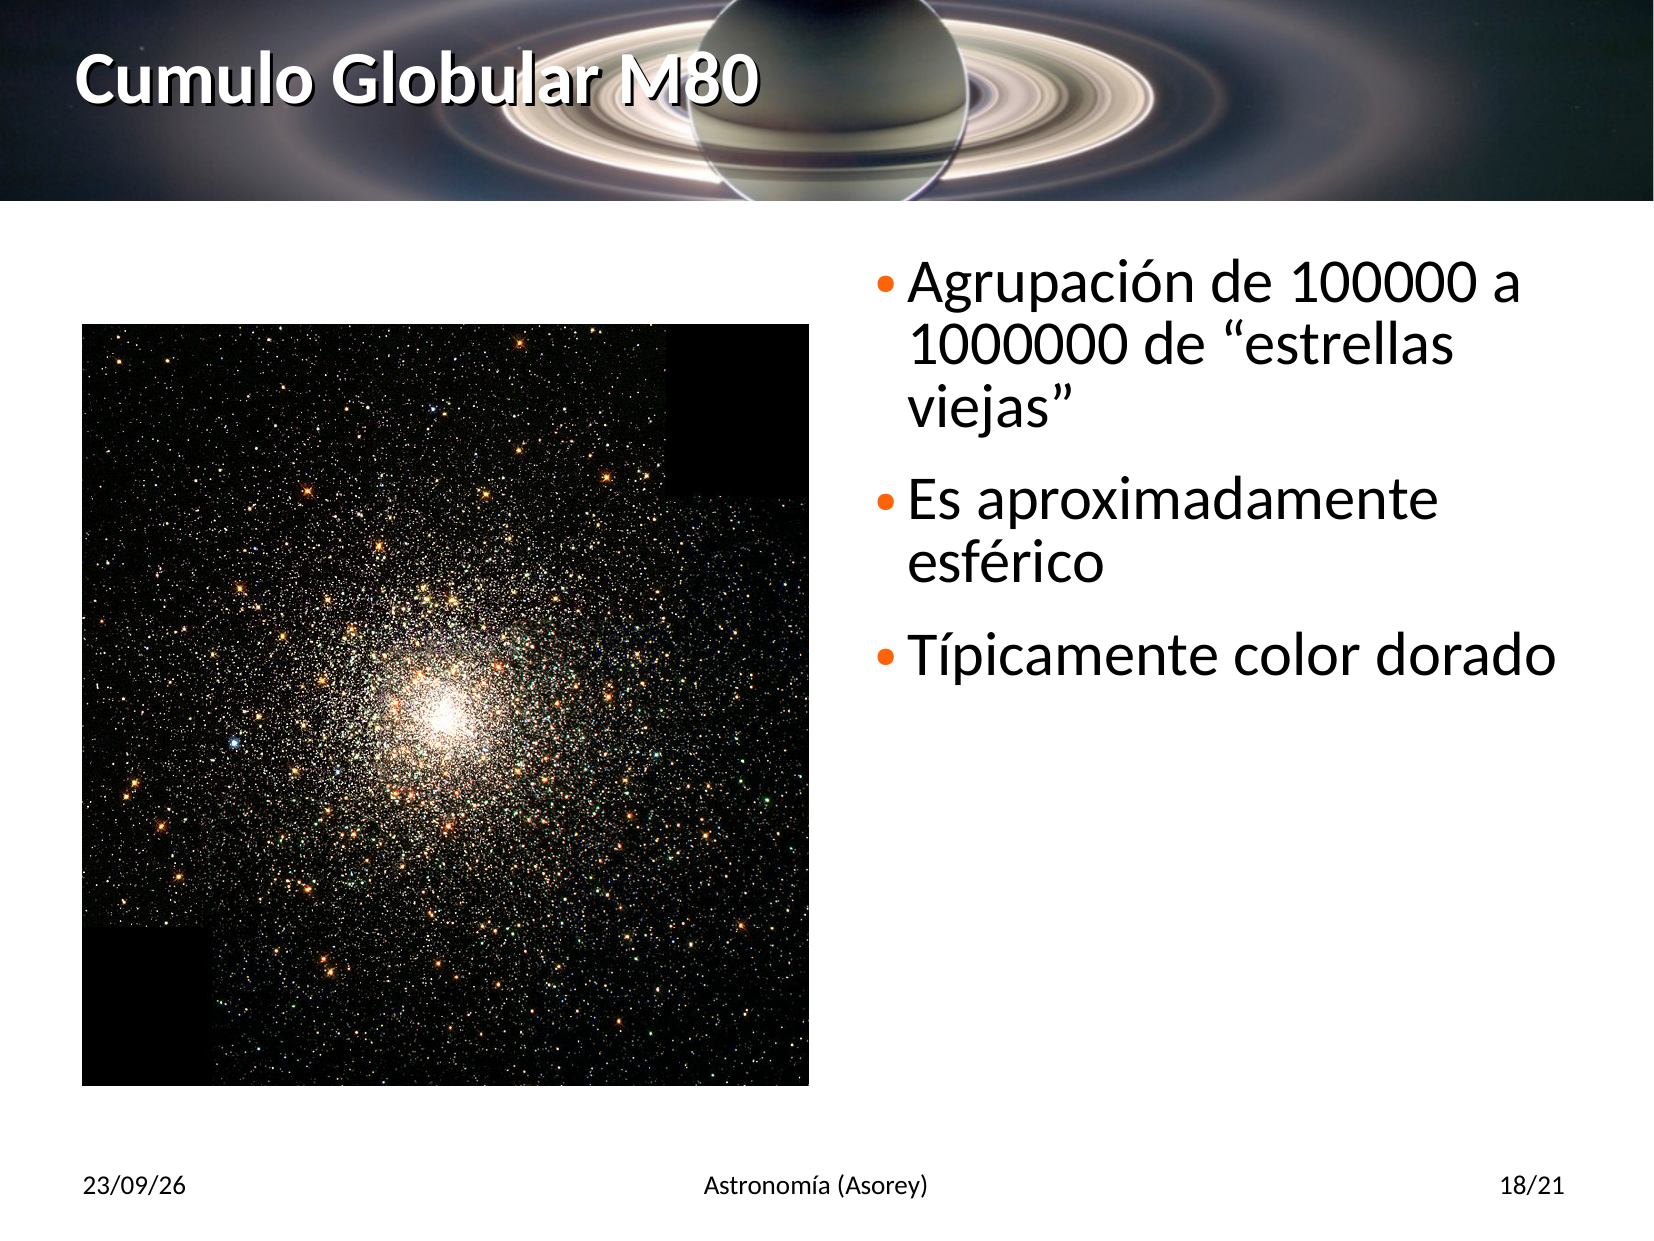

# Cumulo Globular M80
Agrupación de 100000 a 1000000 de “estrellas viejas”
Es aproximadamente esférico
Típicamente color dorado
Astronomía (Asorey)
18